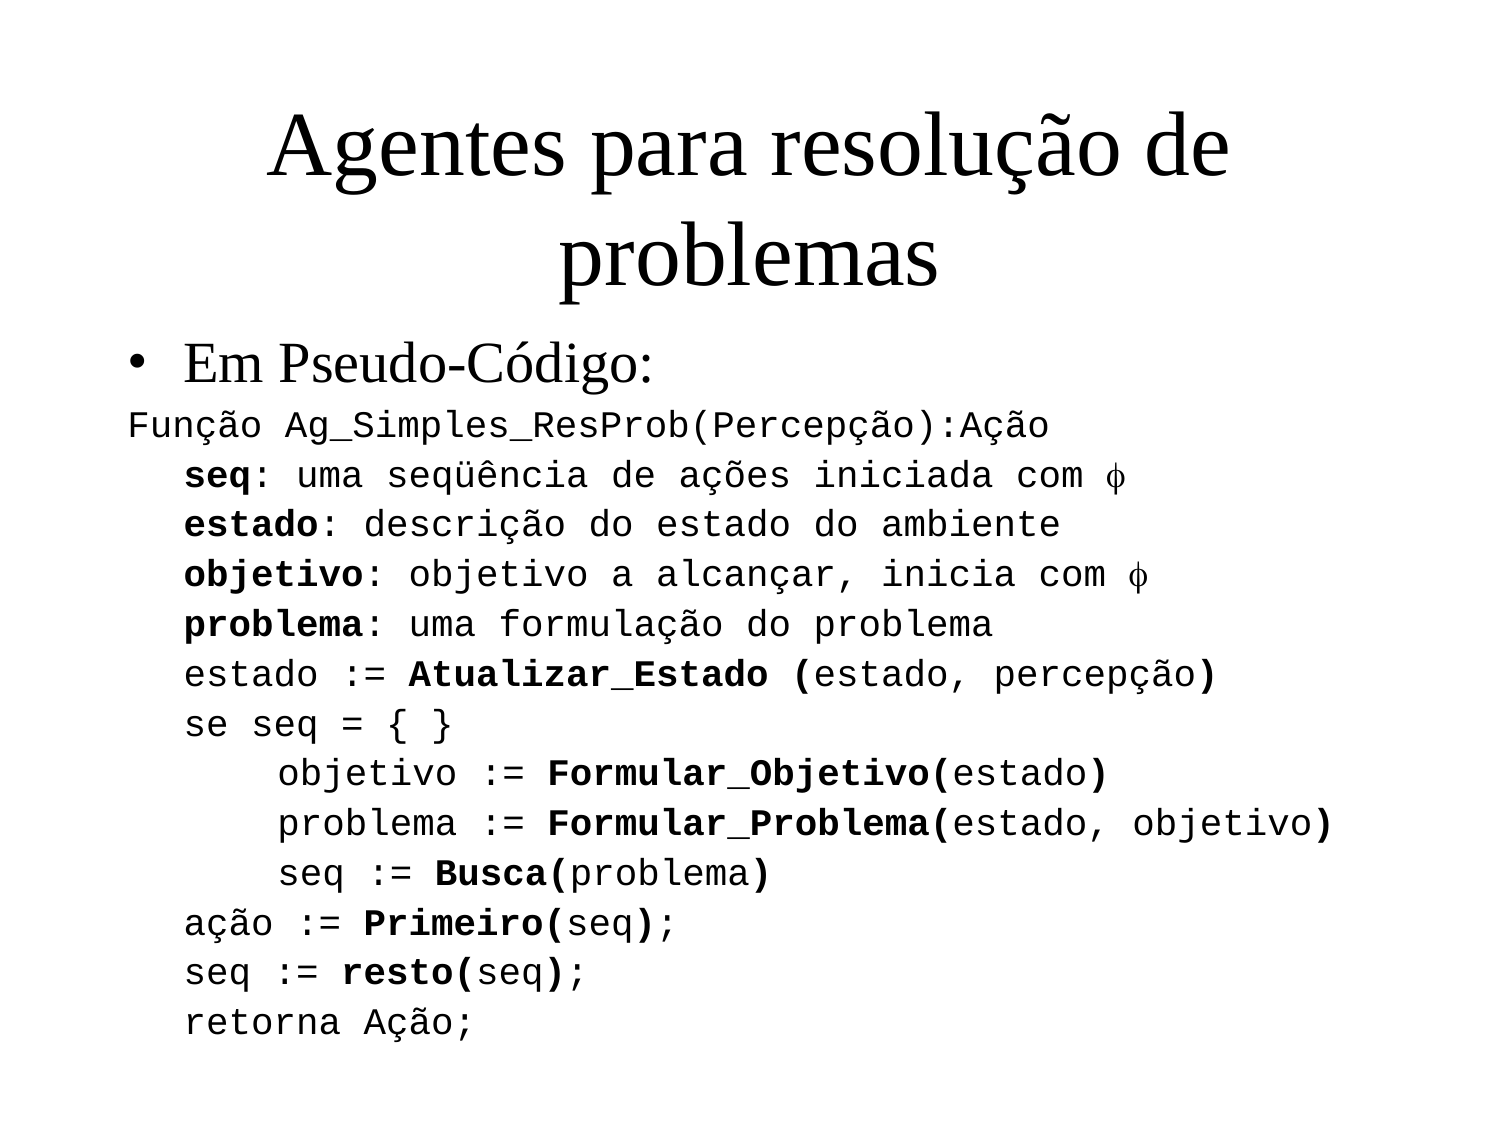

# Agentes para resolução de problemas
Em Pseudo-Código:
Função Ag_Simples_ResProb(Percepção):Ação
	seq: uma seqüência de ações iniciada com 
	estado: descrição do estado do ambiente
	objetivo: objetivo a alcançar, inicia com 
	problema: uma formulação do problema
	estado := Atualizar_Estado (estado, percepção)
	se seq = { }
		objetivo := Formular_Objetivo(estado)
		problema := Formular_Problema(estado, objetivo)
		seq := Busca(problema)
	ação := Primeiro(seq);
	seq := resto(seq);
	retorna Ação;